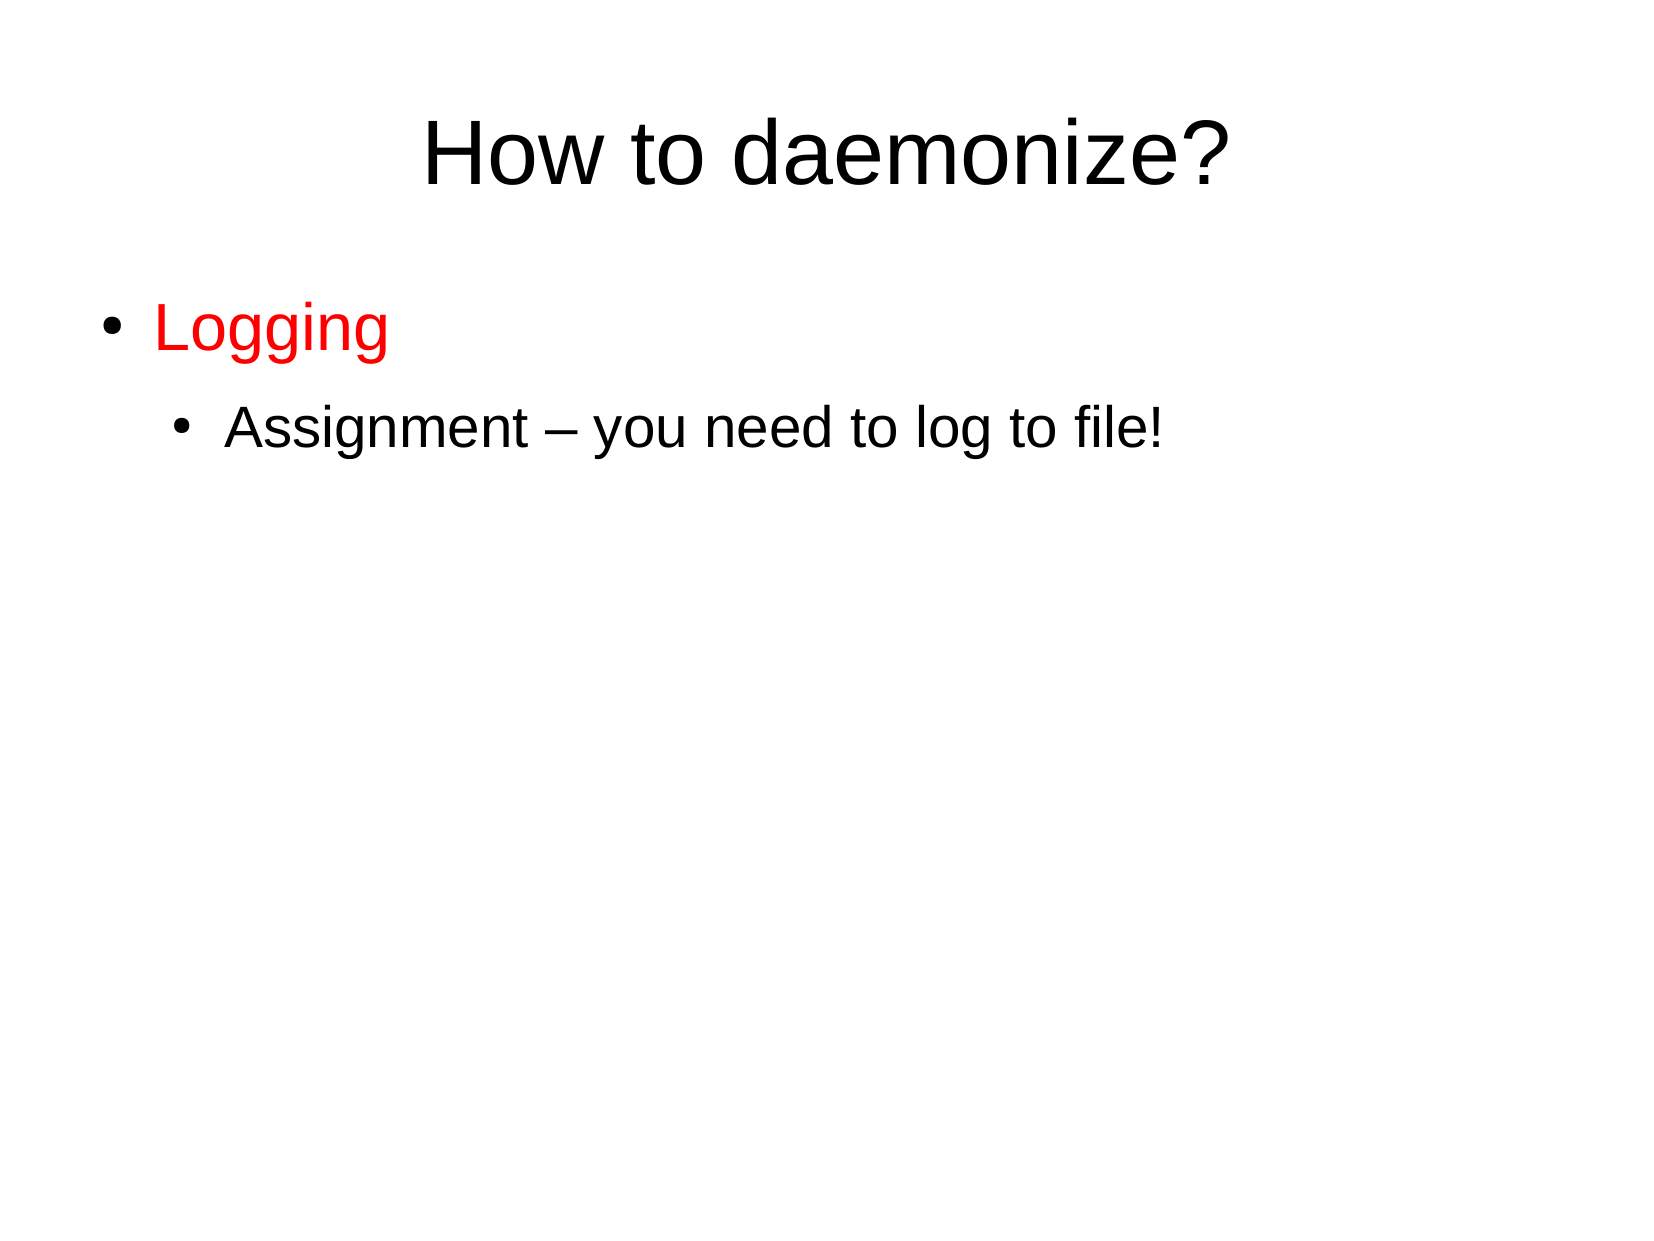

# How to daemonize?
Logging
Assignment – you need to log to file!